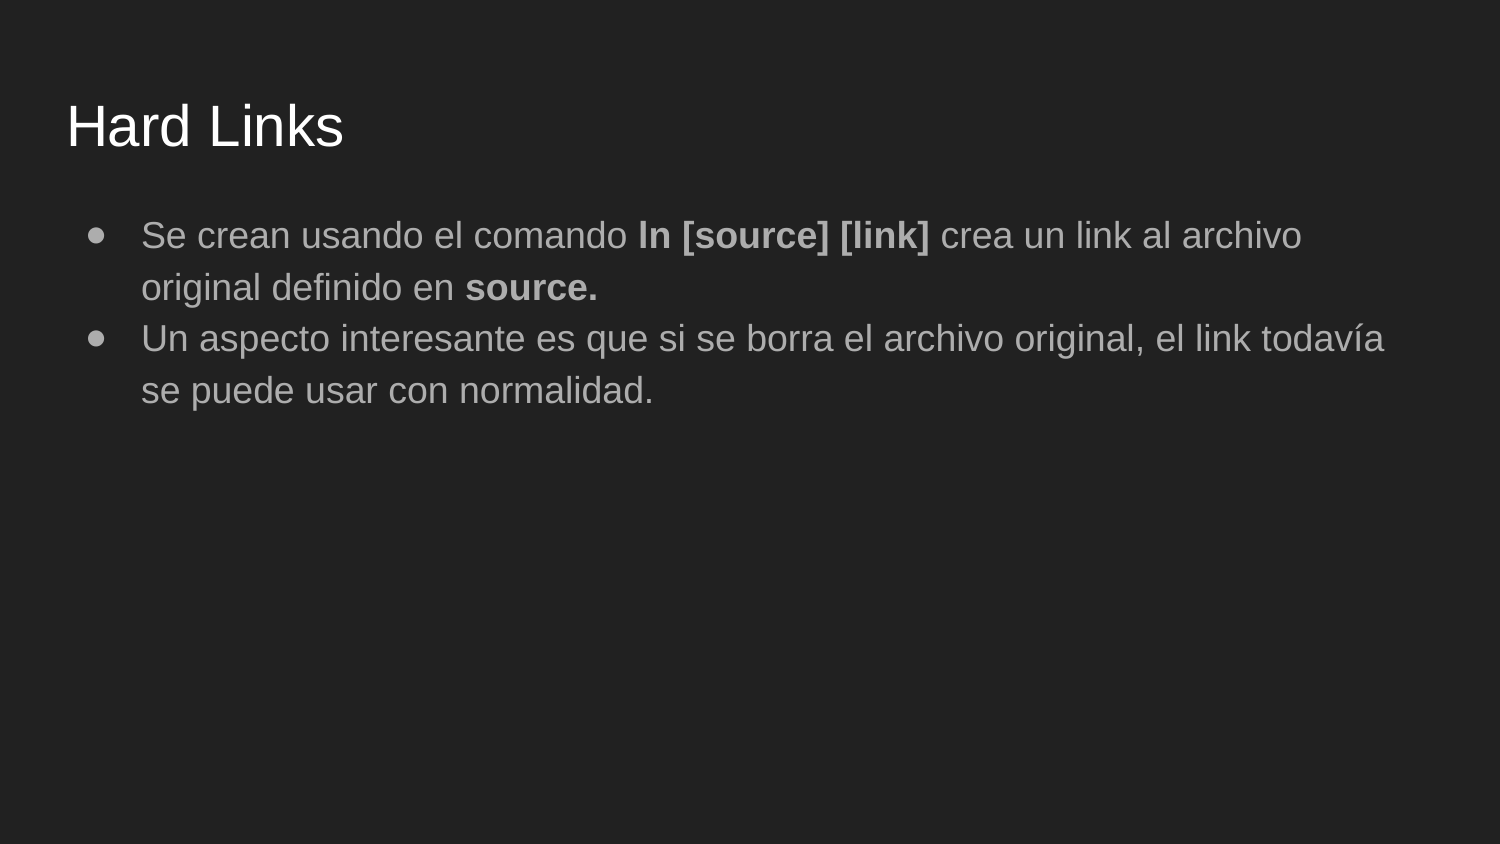

# Hard Links
Se crean usando el comando ln [source] [link] crea un link al archivo original definido en source.
Un aspecto interesante es que si se borra el archivo original, el link todavía se puede usar con normalidad.